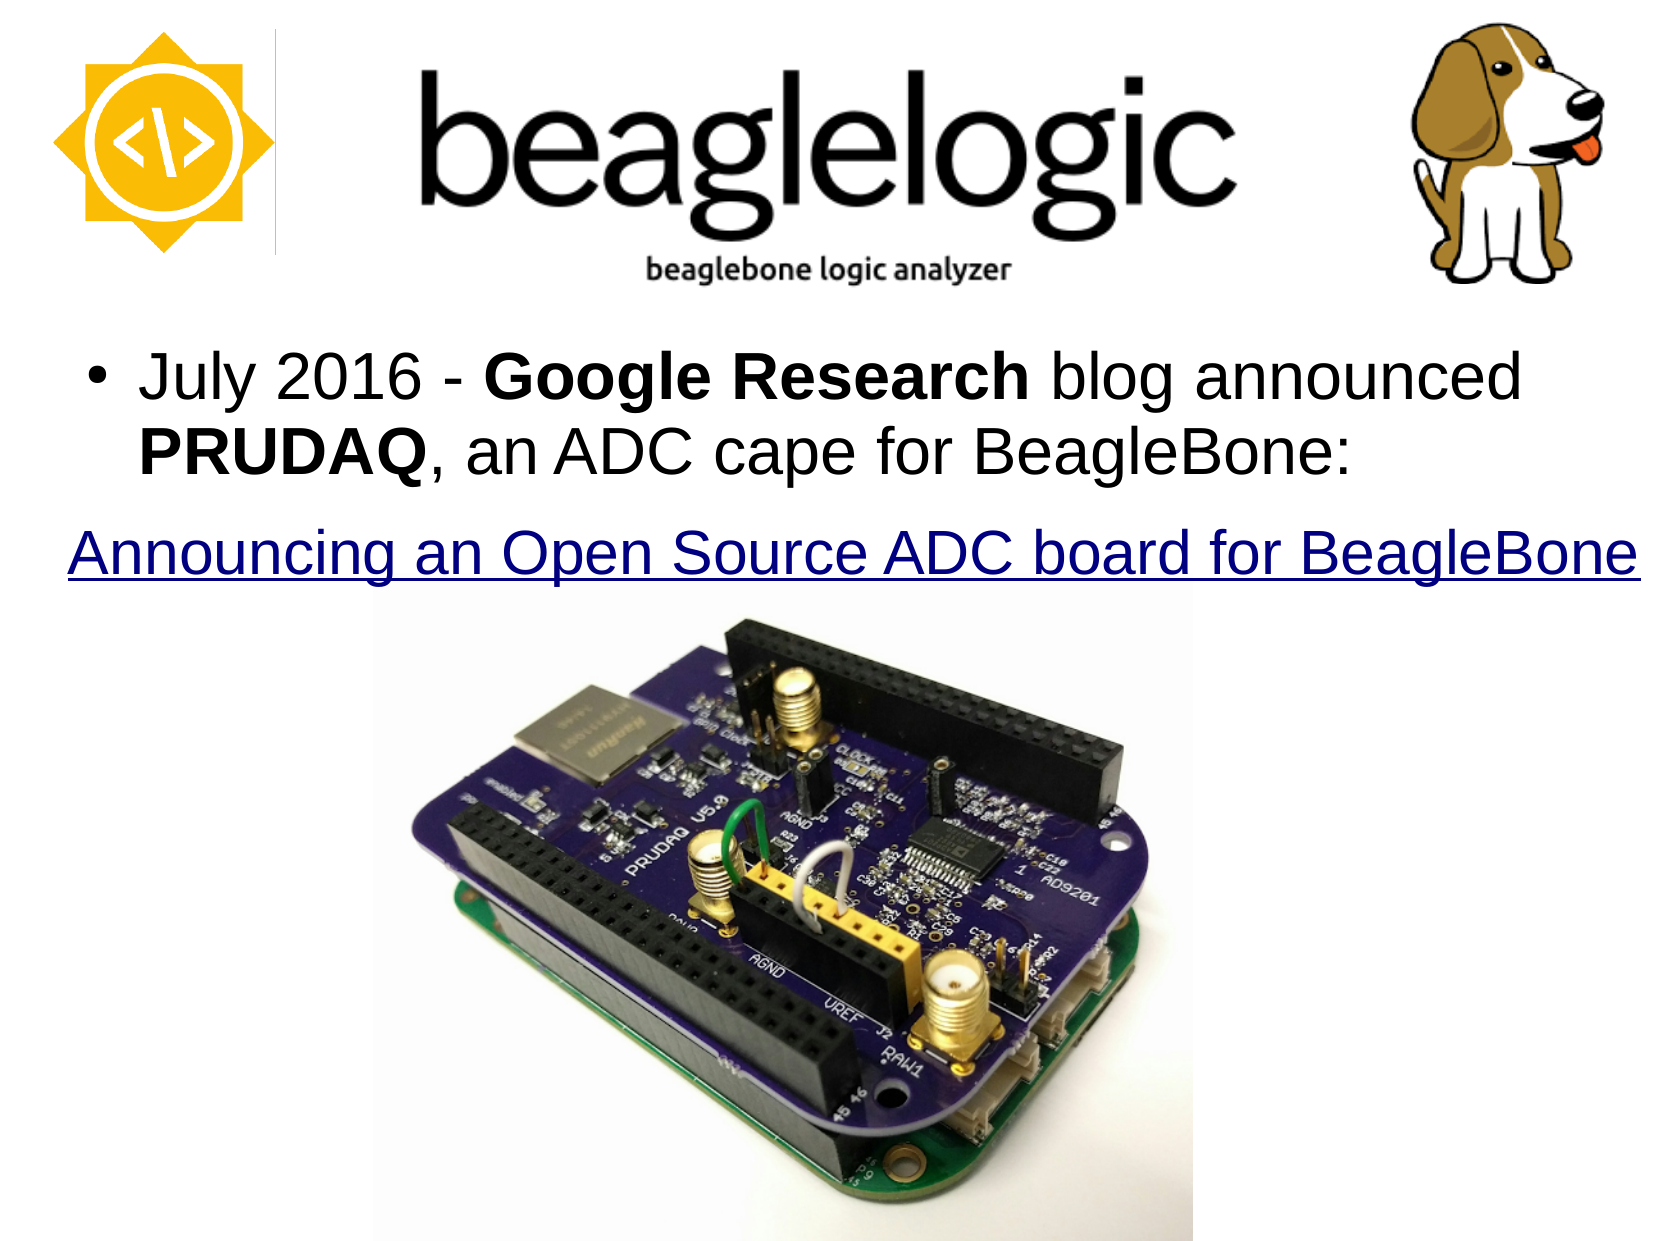

# July 2016 - Google Research blog announced PRUDAQ, an ADC cape for BeagleBone:
Announcing an Open Source ADC board for BeagleBone